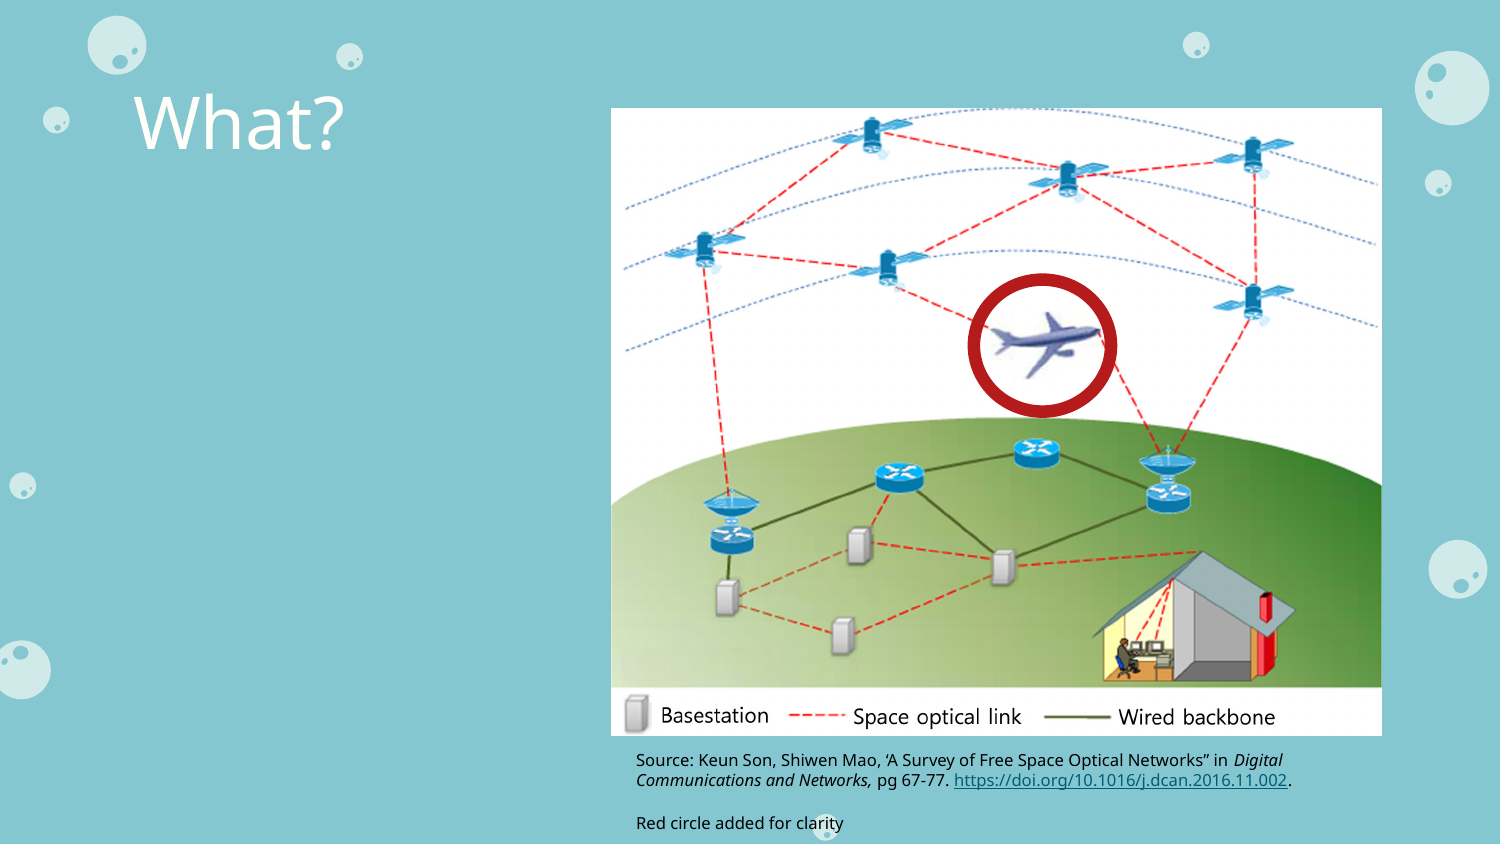

# What?
Source: Keun Son, Shiwen Mao, ‘A Survey of Free Space Optical Networks” in Digital Communications and Networks, pg 67-77. https://doi.org/10.1016/j.dcan.2016.11.002.
Red circle added for clarity